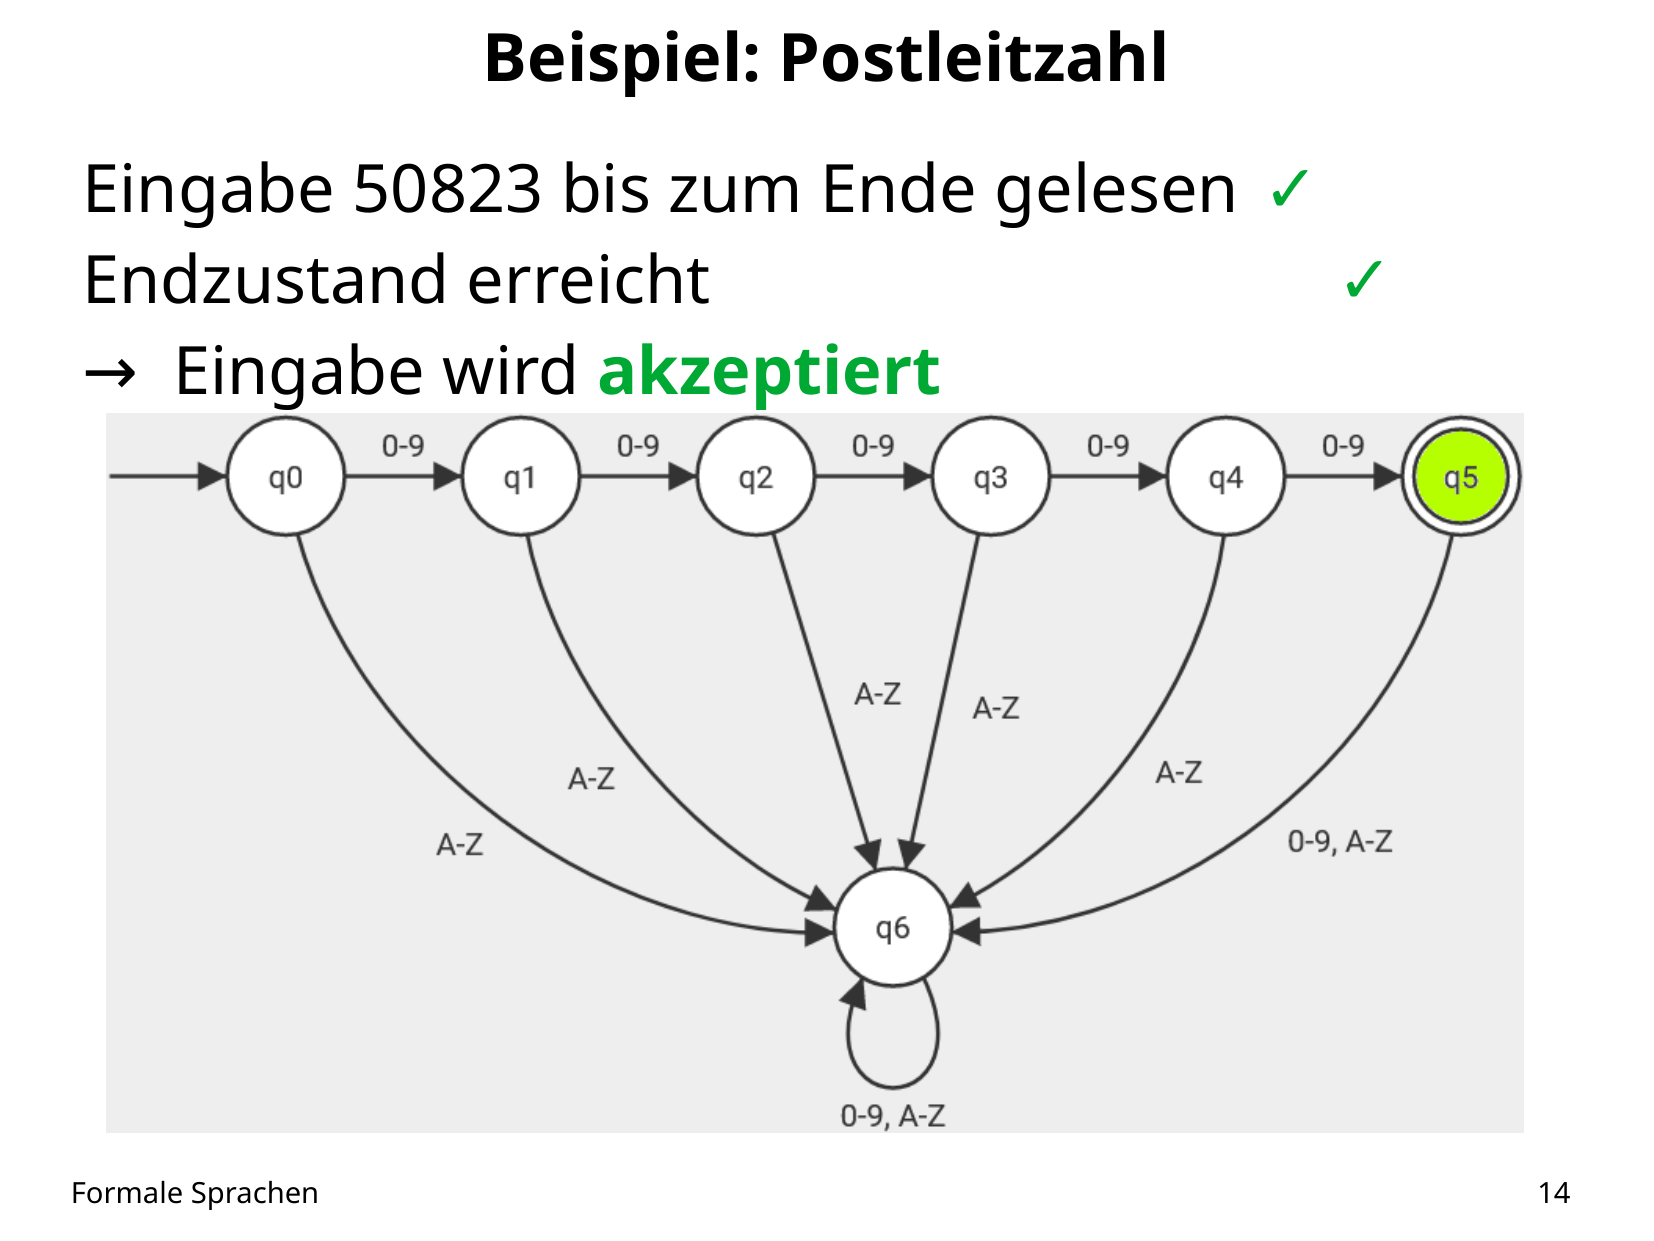

# Beispiel: Postleitzahl
Eingabe 50823 bis zum Ende gelesen	✓
Endzustand erreicht									✓
→ Eingabe wird akzeptiert
Formale Sprachen
14